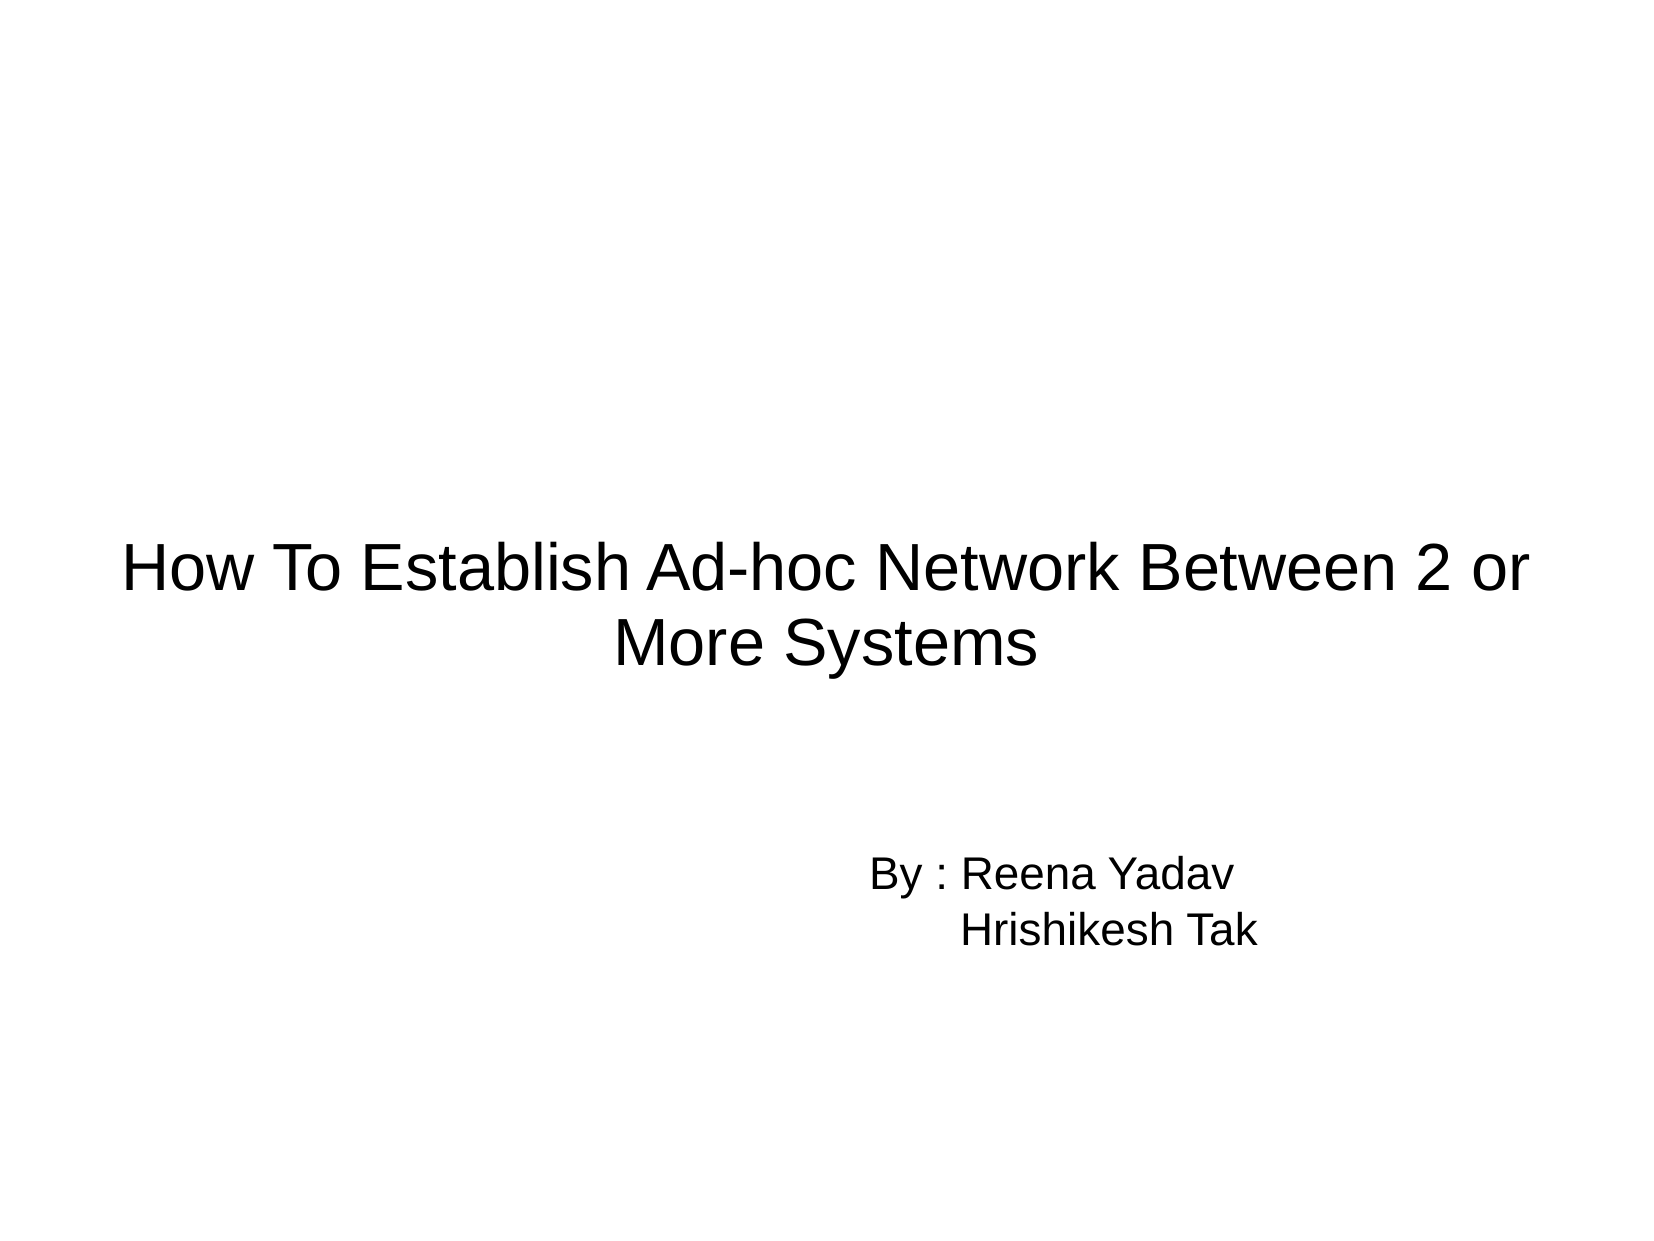

#
How To Establish Ad-hoc Network Between 2 or More Systems
						By : Reena Yadav
 				 Hrishikesh Tak